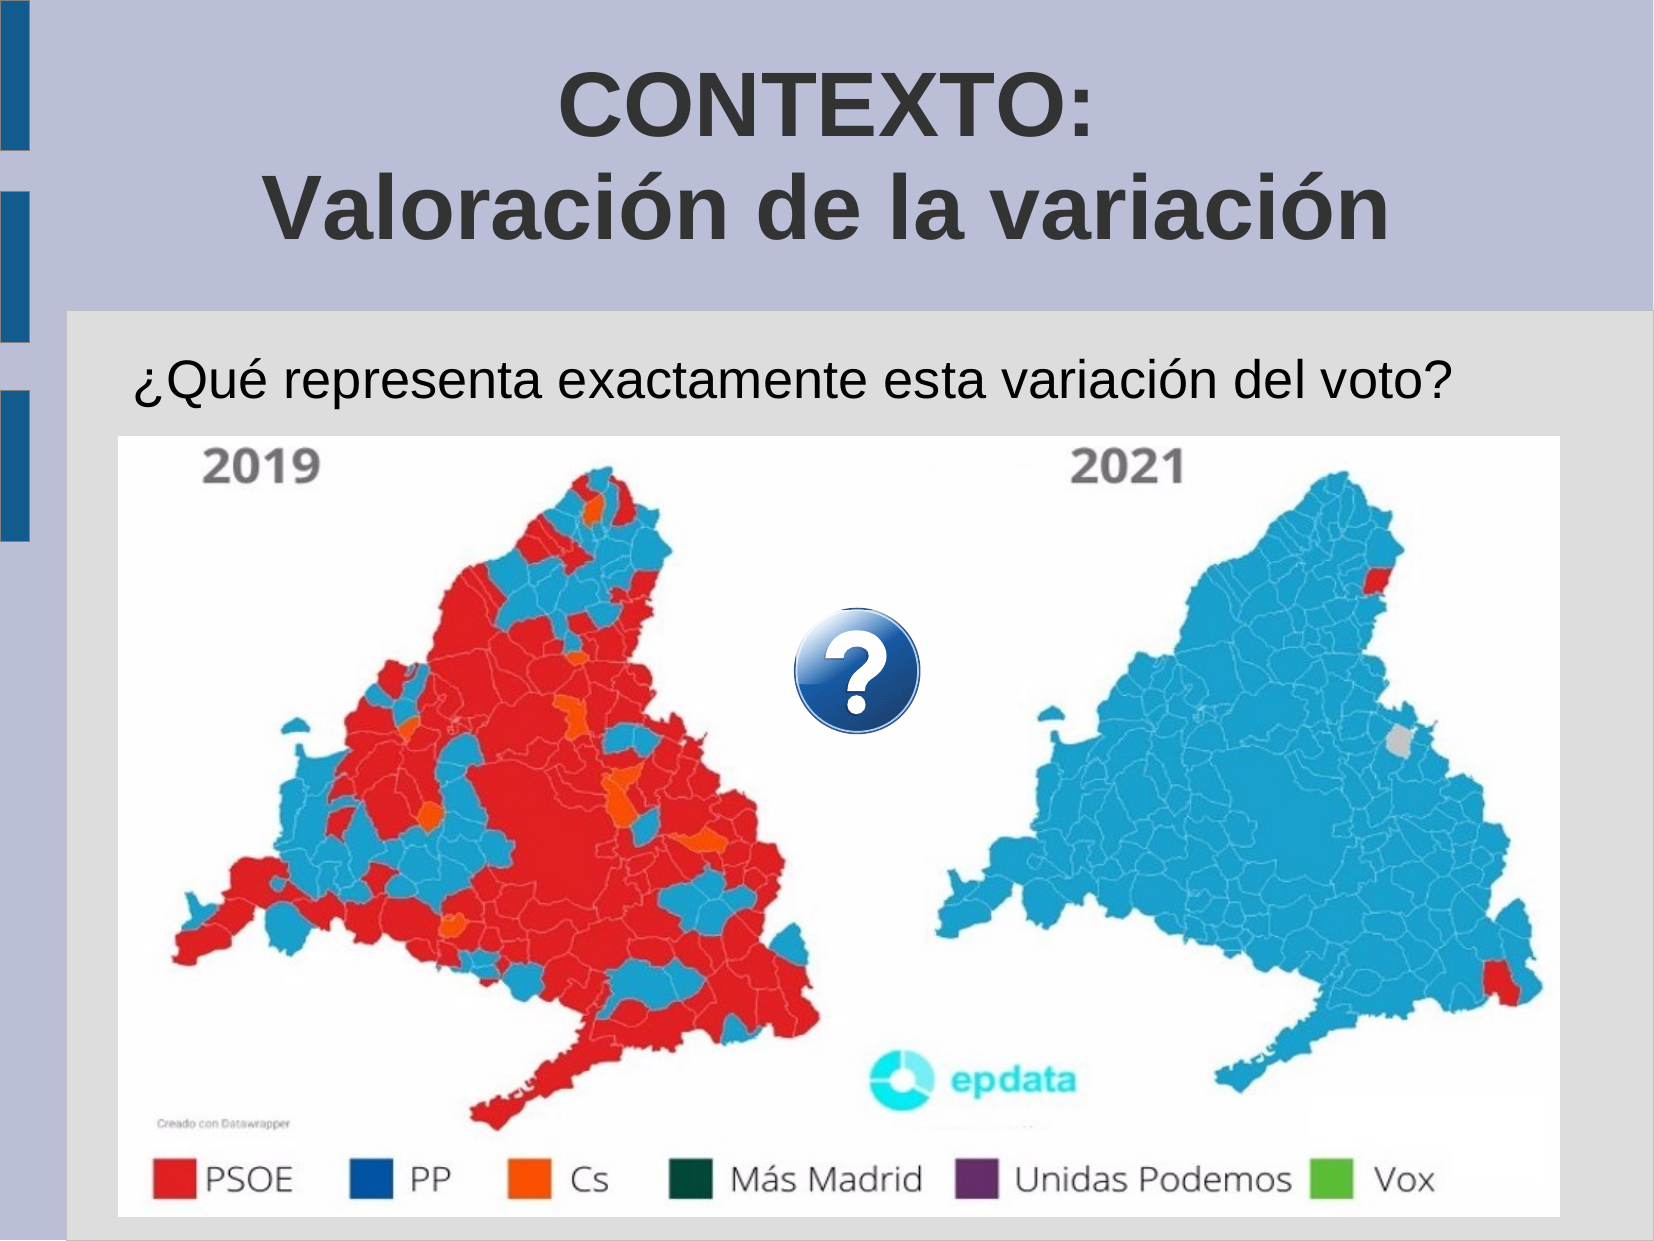

# CONTEXTO: Valoración de la variación
¿Qué representa exactamente esta variación del voto?